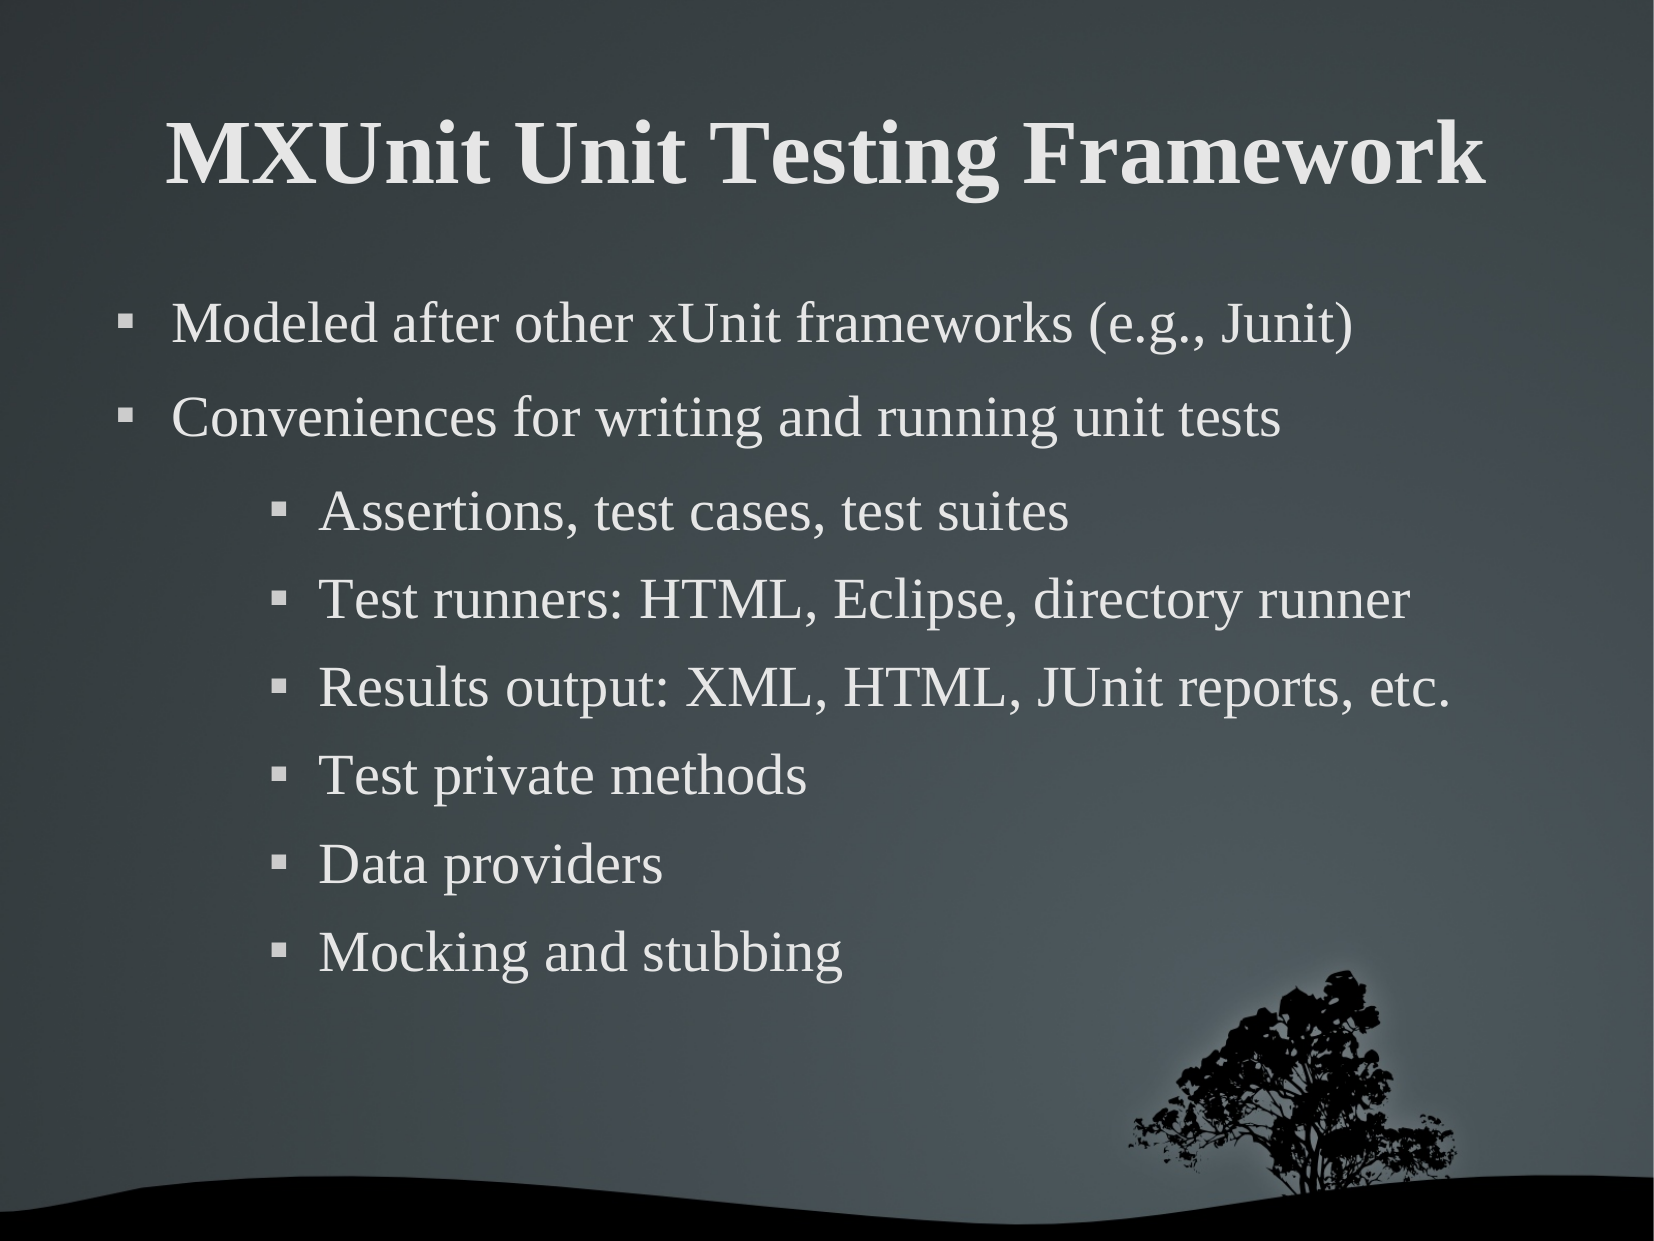

# MXUnit Unit Testing Framework
Modeled after other xUnit frameworks (e.g., Junit)
Conveniences for writing and running unit tests
Assertions, test cases, test suites
Test runners: HTML, Eclipse, directory runner
Results output: XML, HTML, JUnit reports, etc.
Test private methods
Data providers
Mocking and stubbing